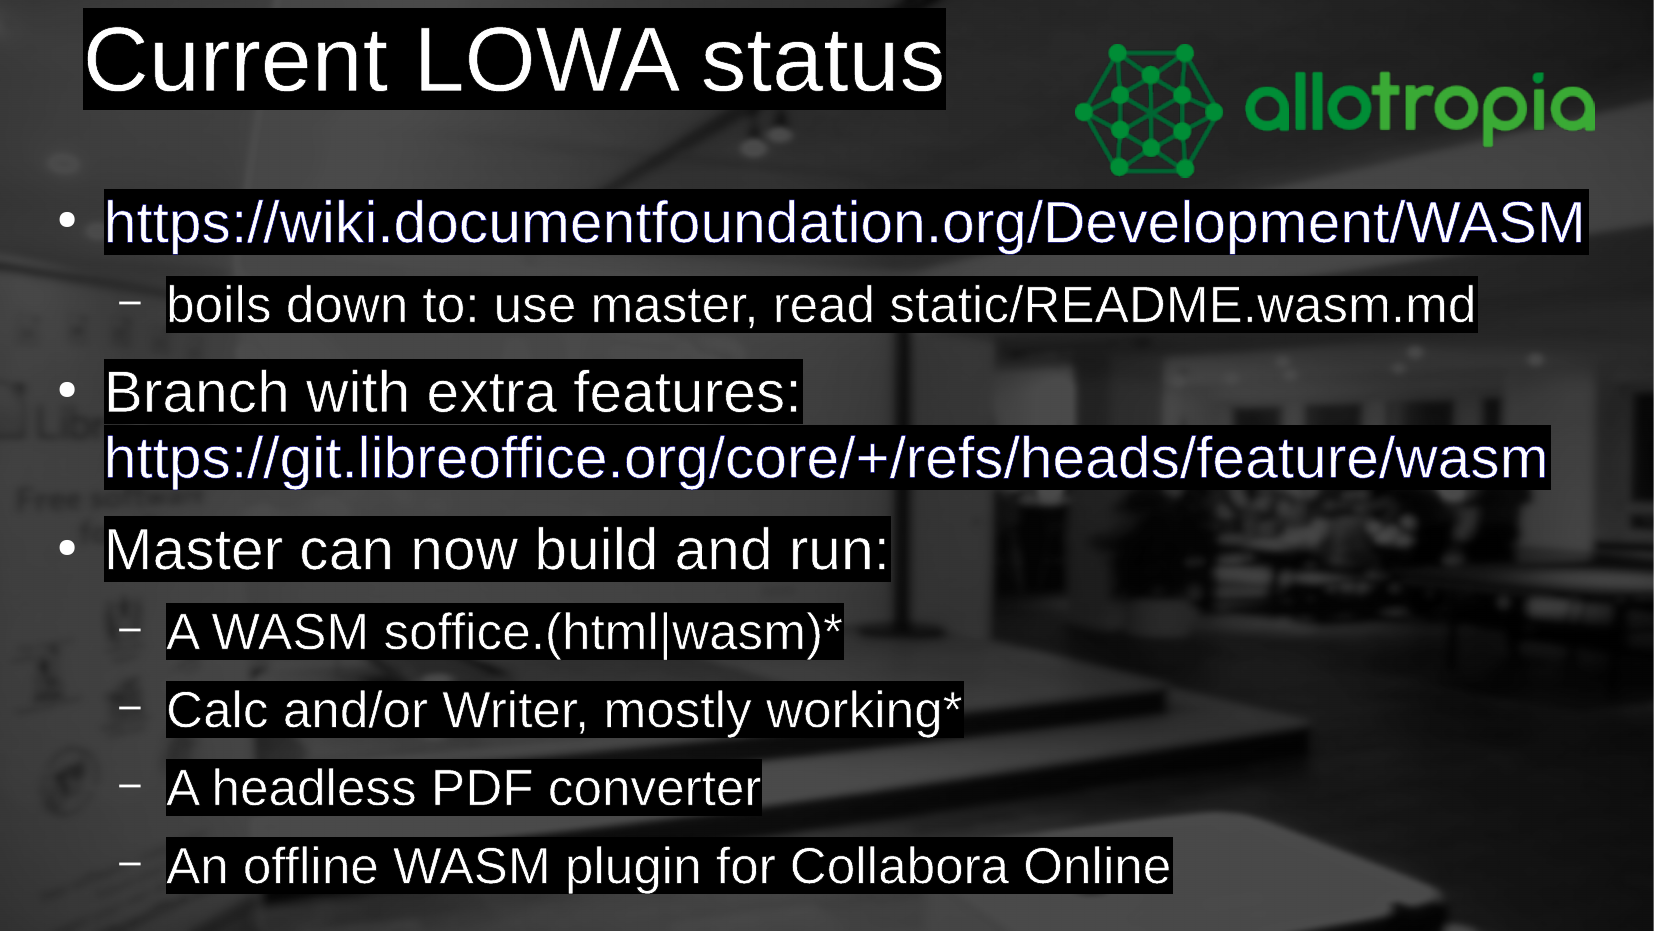

# Current LOWA status
https://wiki.documentfoundation.org/Development/WASM
boils down to: use master, read static/README.wasm.md
Branch with extra features:https://git.libreoffice.org/core/+/refs/heads/feature/wasm
Master can now build and run:
A WASM soffice.(html|wasm)*
Calc and/or Writer, mostly working*
A headless PDF converter
An offline WASM plugin for Collabora Online